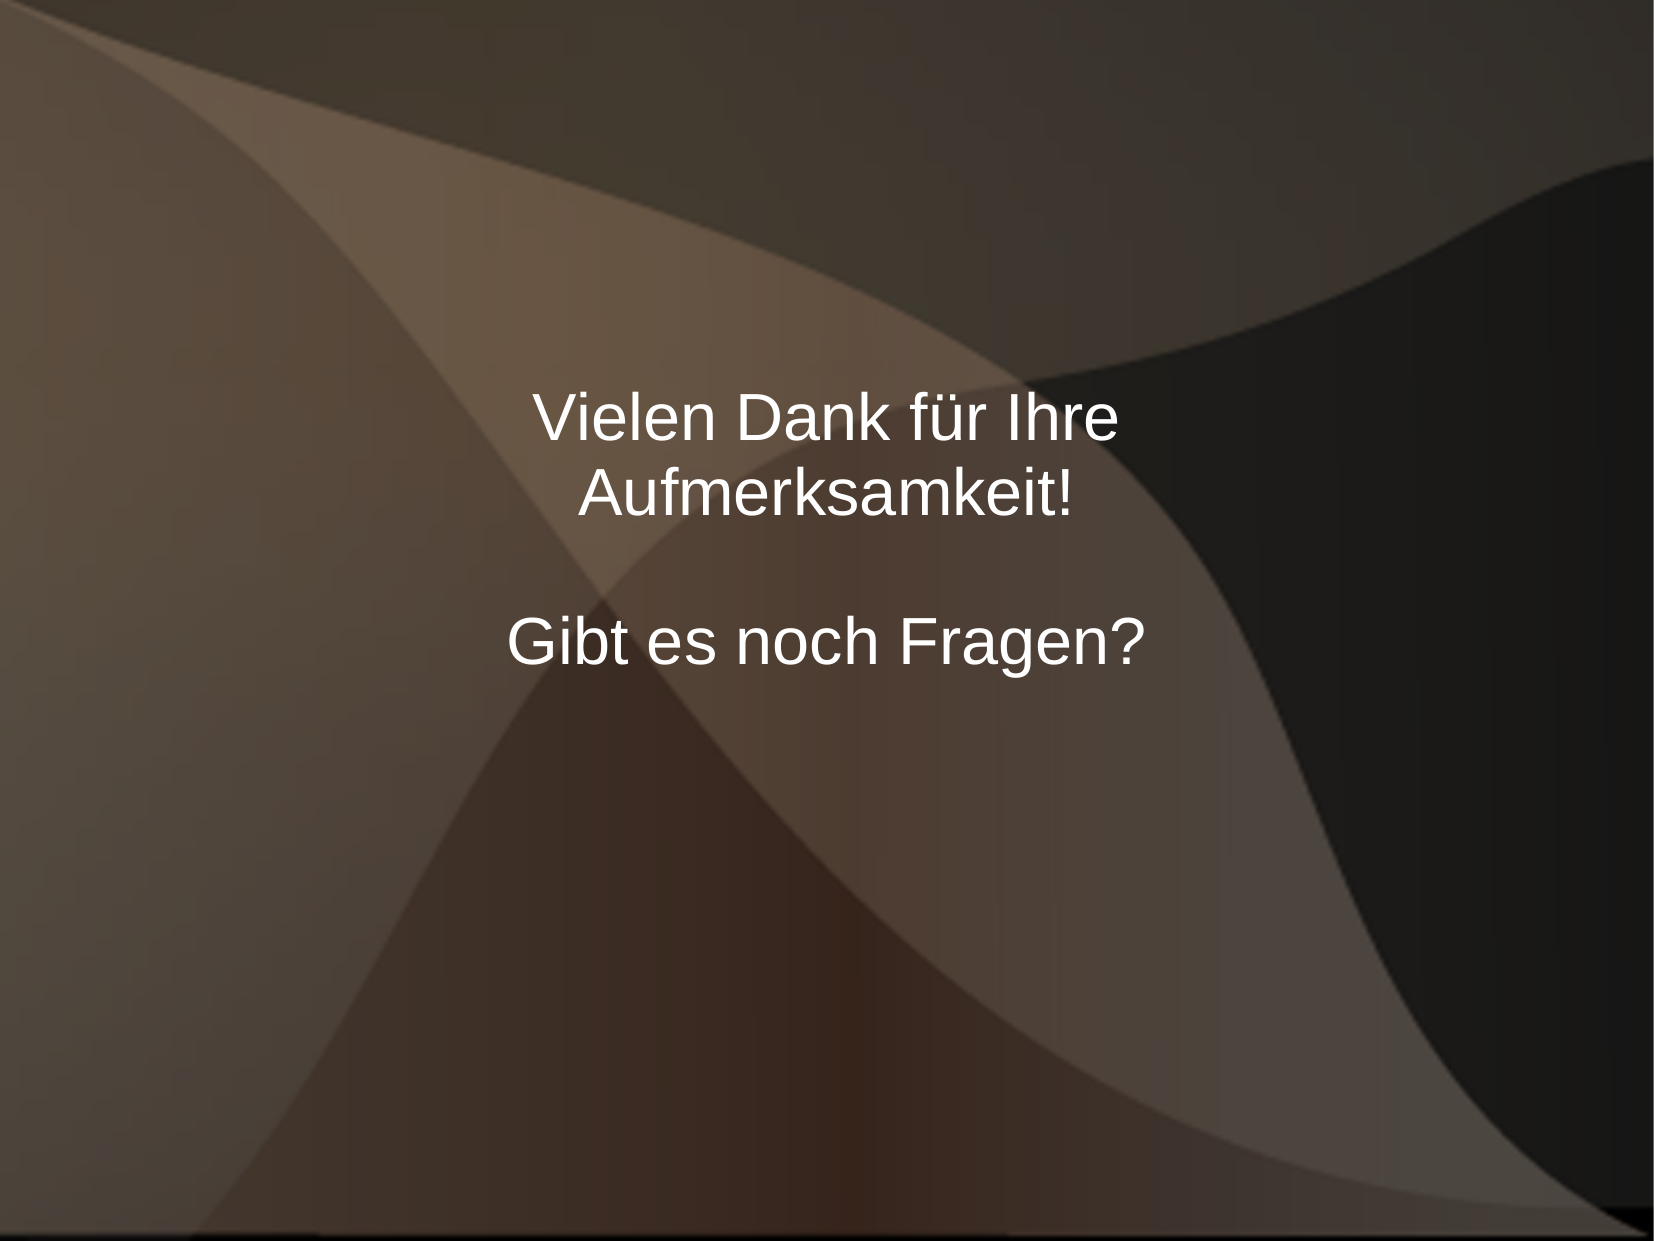

# Vielen Dank für Ihre
Aufmerksamkeit!
Gibt es noch Fragen?